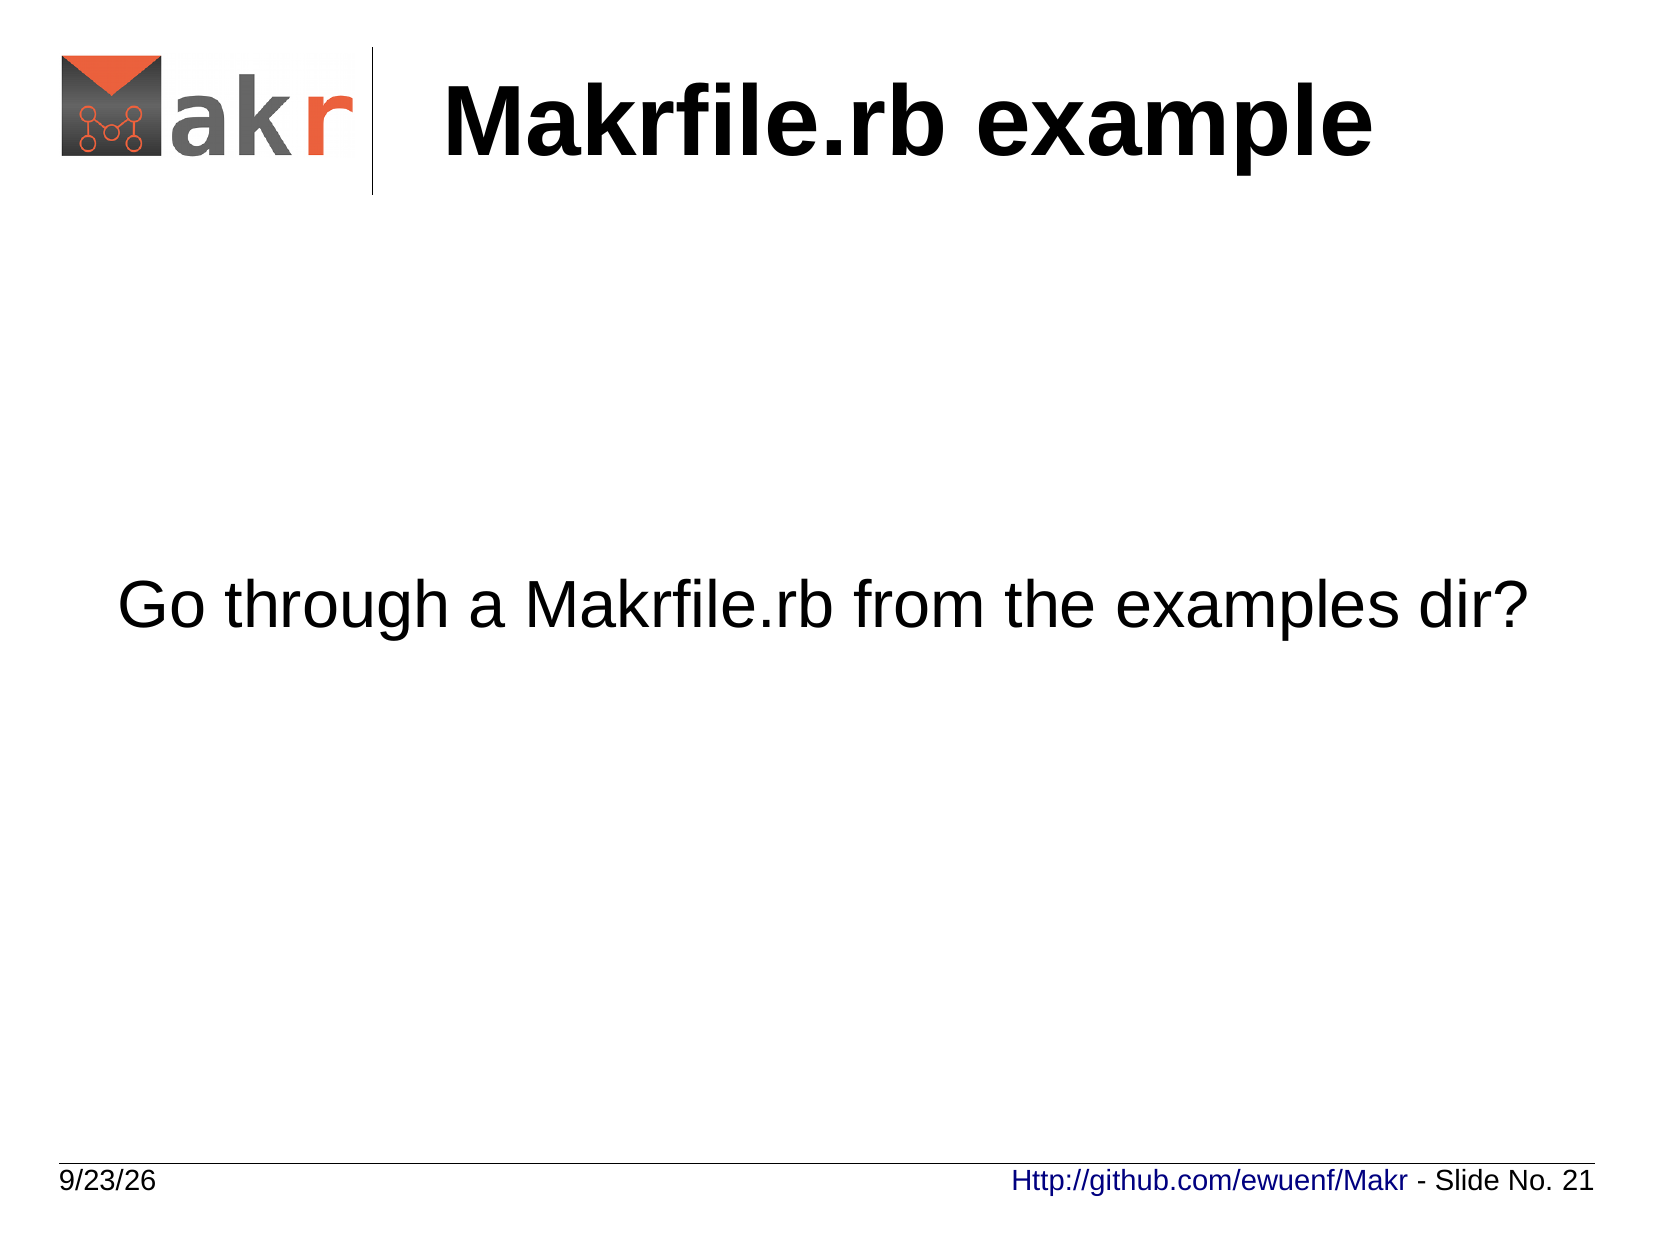

# Makrfile.rb example
Go through a Makrfile.rb from the examples dir?